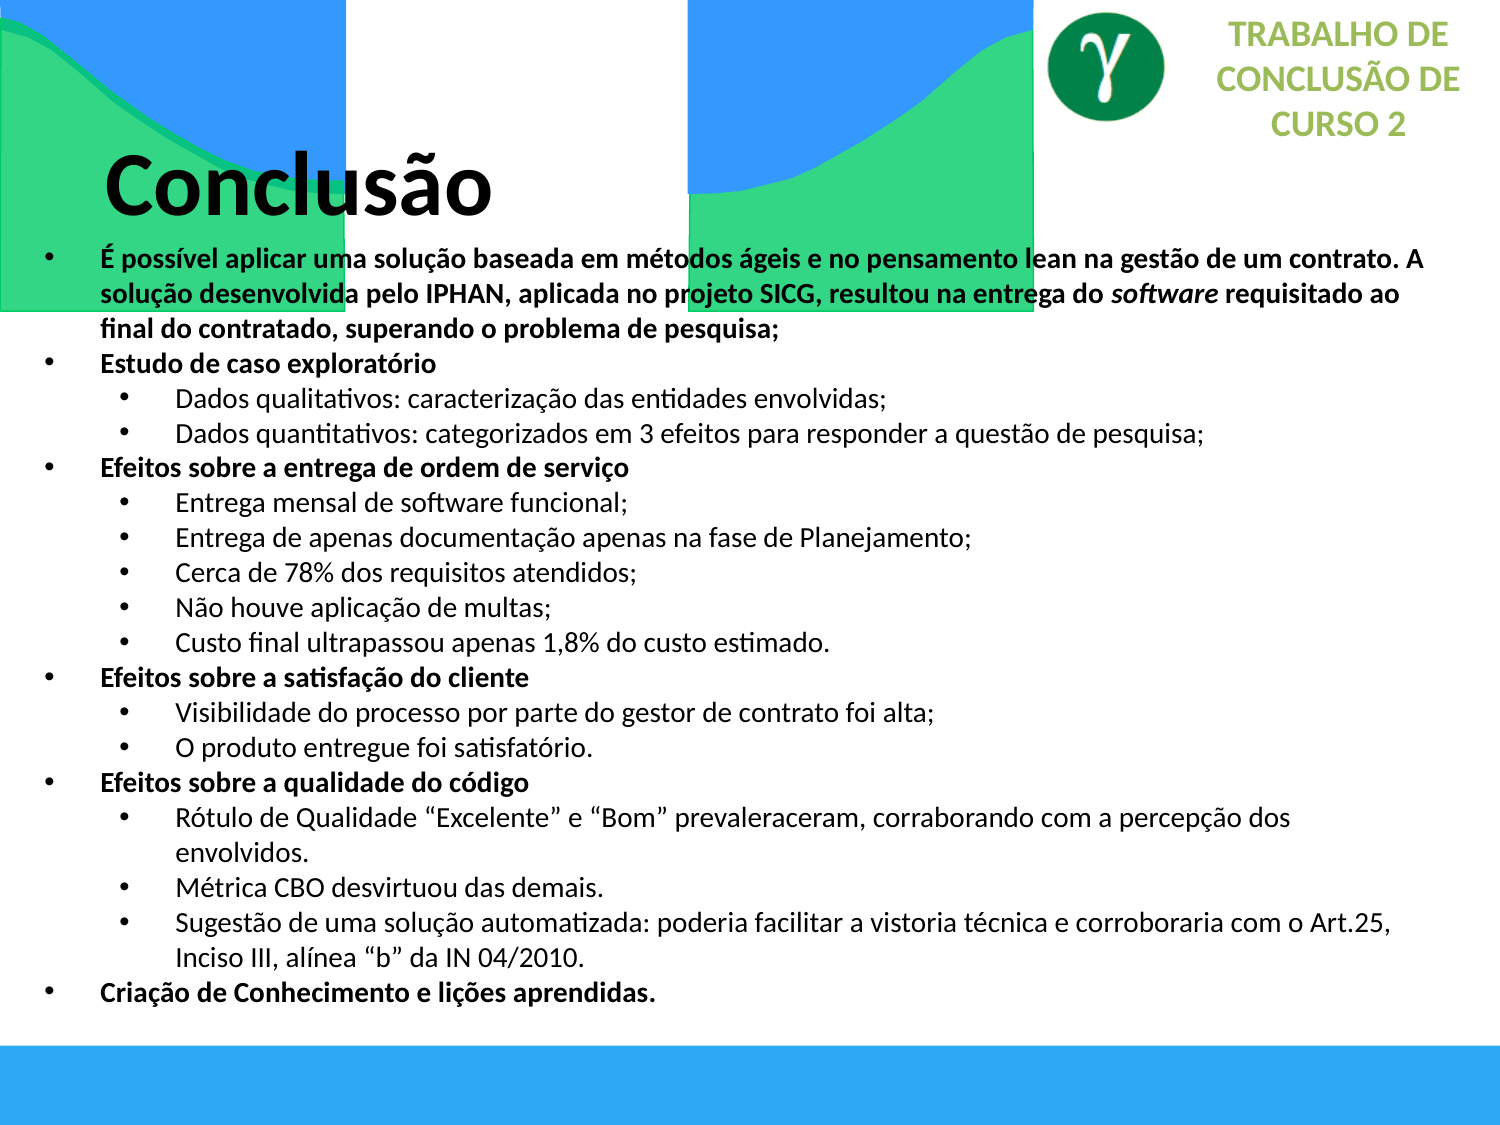

TRABALHO DE CONCLUSÃO DE CURSO 2
Conclusão
É possível aplicar uma solução baseada em métodos ágeis e no pensamento lean na gestão de um contrato. A solução desenvolvida pelo IPHAN, aplicada no projeto SICG, resultou na entrega do software requisitado ao final do contratado, superando o problema de pesquisa;
Estudo de caso exploratório
Dados qualitativos: caracterização das entidades envolvidas;
Dados quantitativos: categorizados em 3 efeitos para responder a questão de pesquisa;
Efeitos sobre a entrega de ordem de serviço
Entrega mensal de software funcional;
Entrega de apenas documentação apenas na fase de Planejamento;
Cerca de 78% dos requisitos atendidos;
Não houve aplicação de multas;
Custo final ultrapassou apenas 1,8% do custo estimado.
Efeitos sobre a satisfação do cliente
Visibilidade do processo por parte do gestor de contrato foi alta;
O produto entregue foi satisfatório.
Efeitos sobre a qualidade do código
Rótulo de Qualidade “Excelente” e “Bom” prevaleraceram, corraborando com a percepção dos envolvidos.
Métrica CBO desvirtuou das demais.
Sugestão de uma solução automatizada: poderia facilitar a vistoria técnica e corroboraria com o Art.25, Inciso III, alínea “b” da IN 04/2010.
Criação de Conhecimento e lições aprendidas.